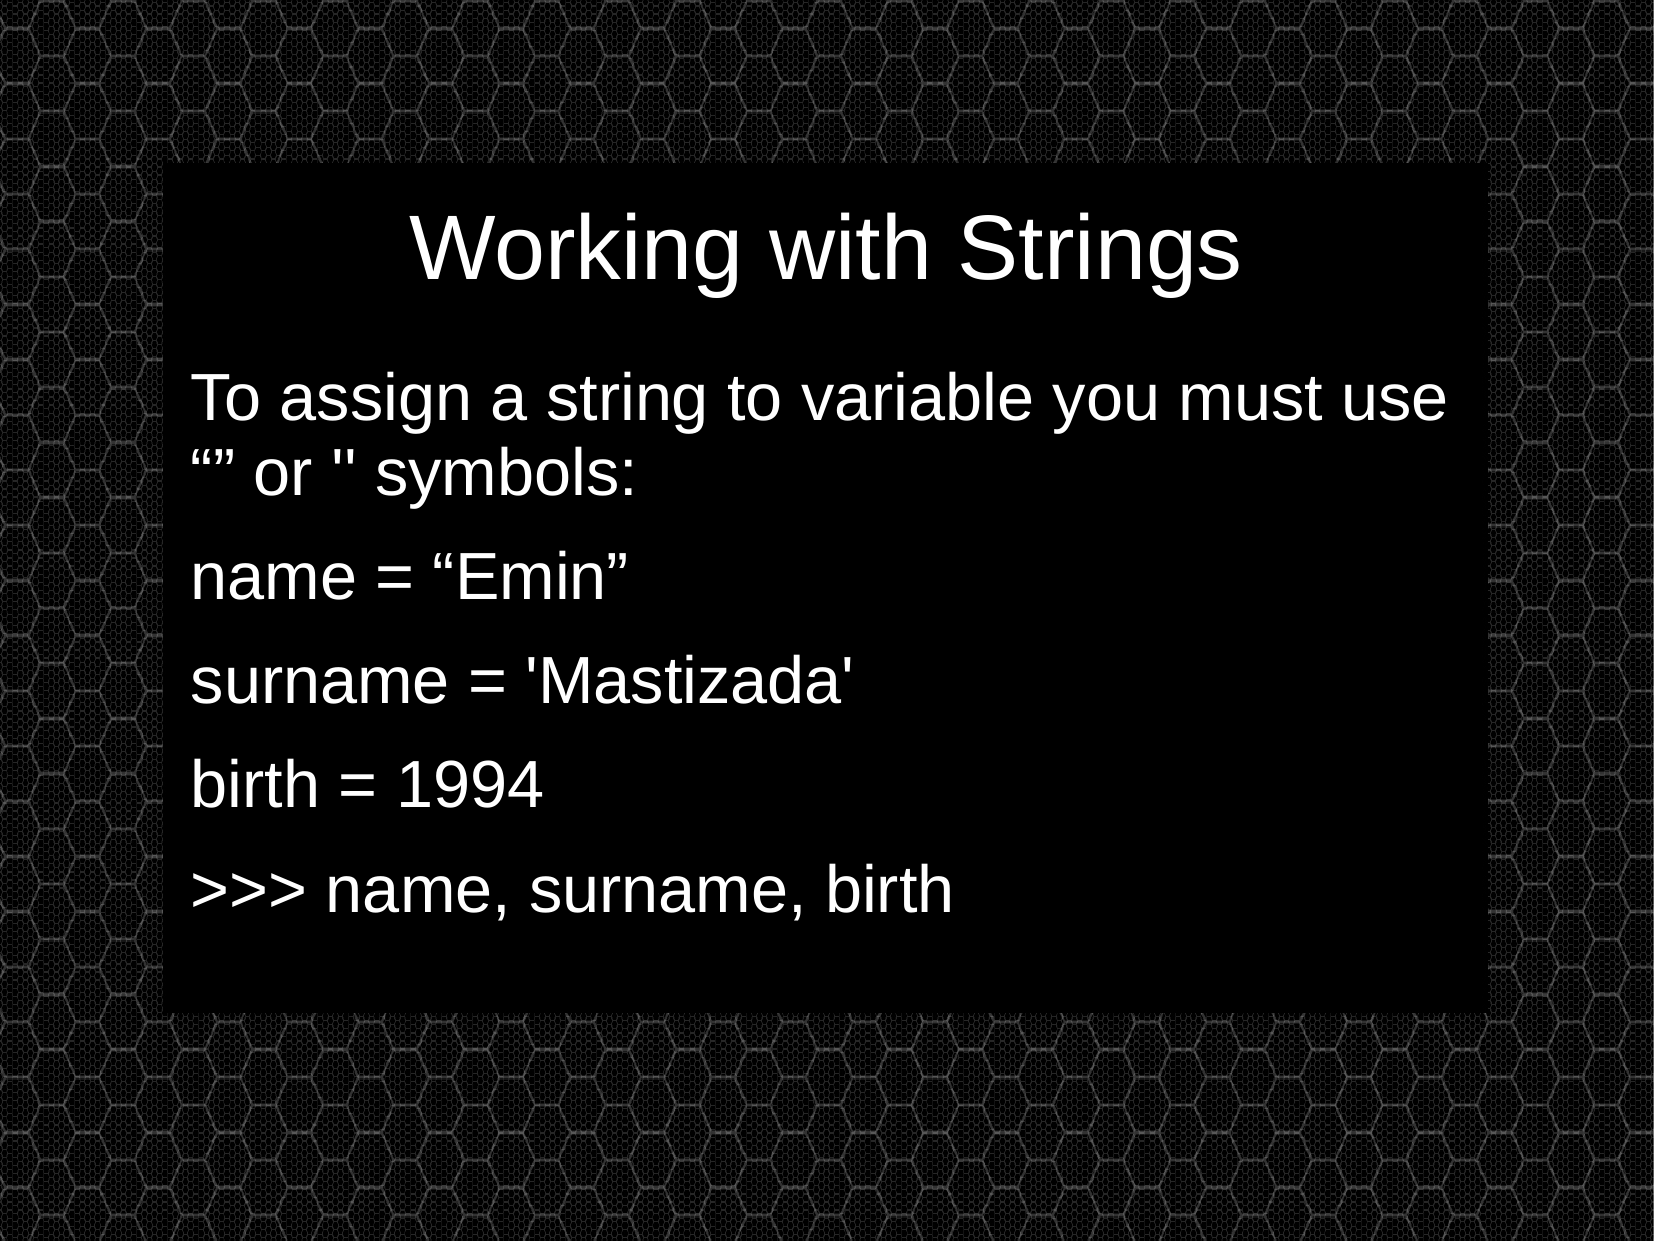

# Working with Strings
To assign a string to variable you must use “” or '' symbols:
name = “Emin”
surname = 'Mastizada'
birth = 1994
>>> name, surname, birth